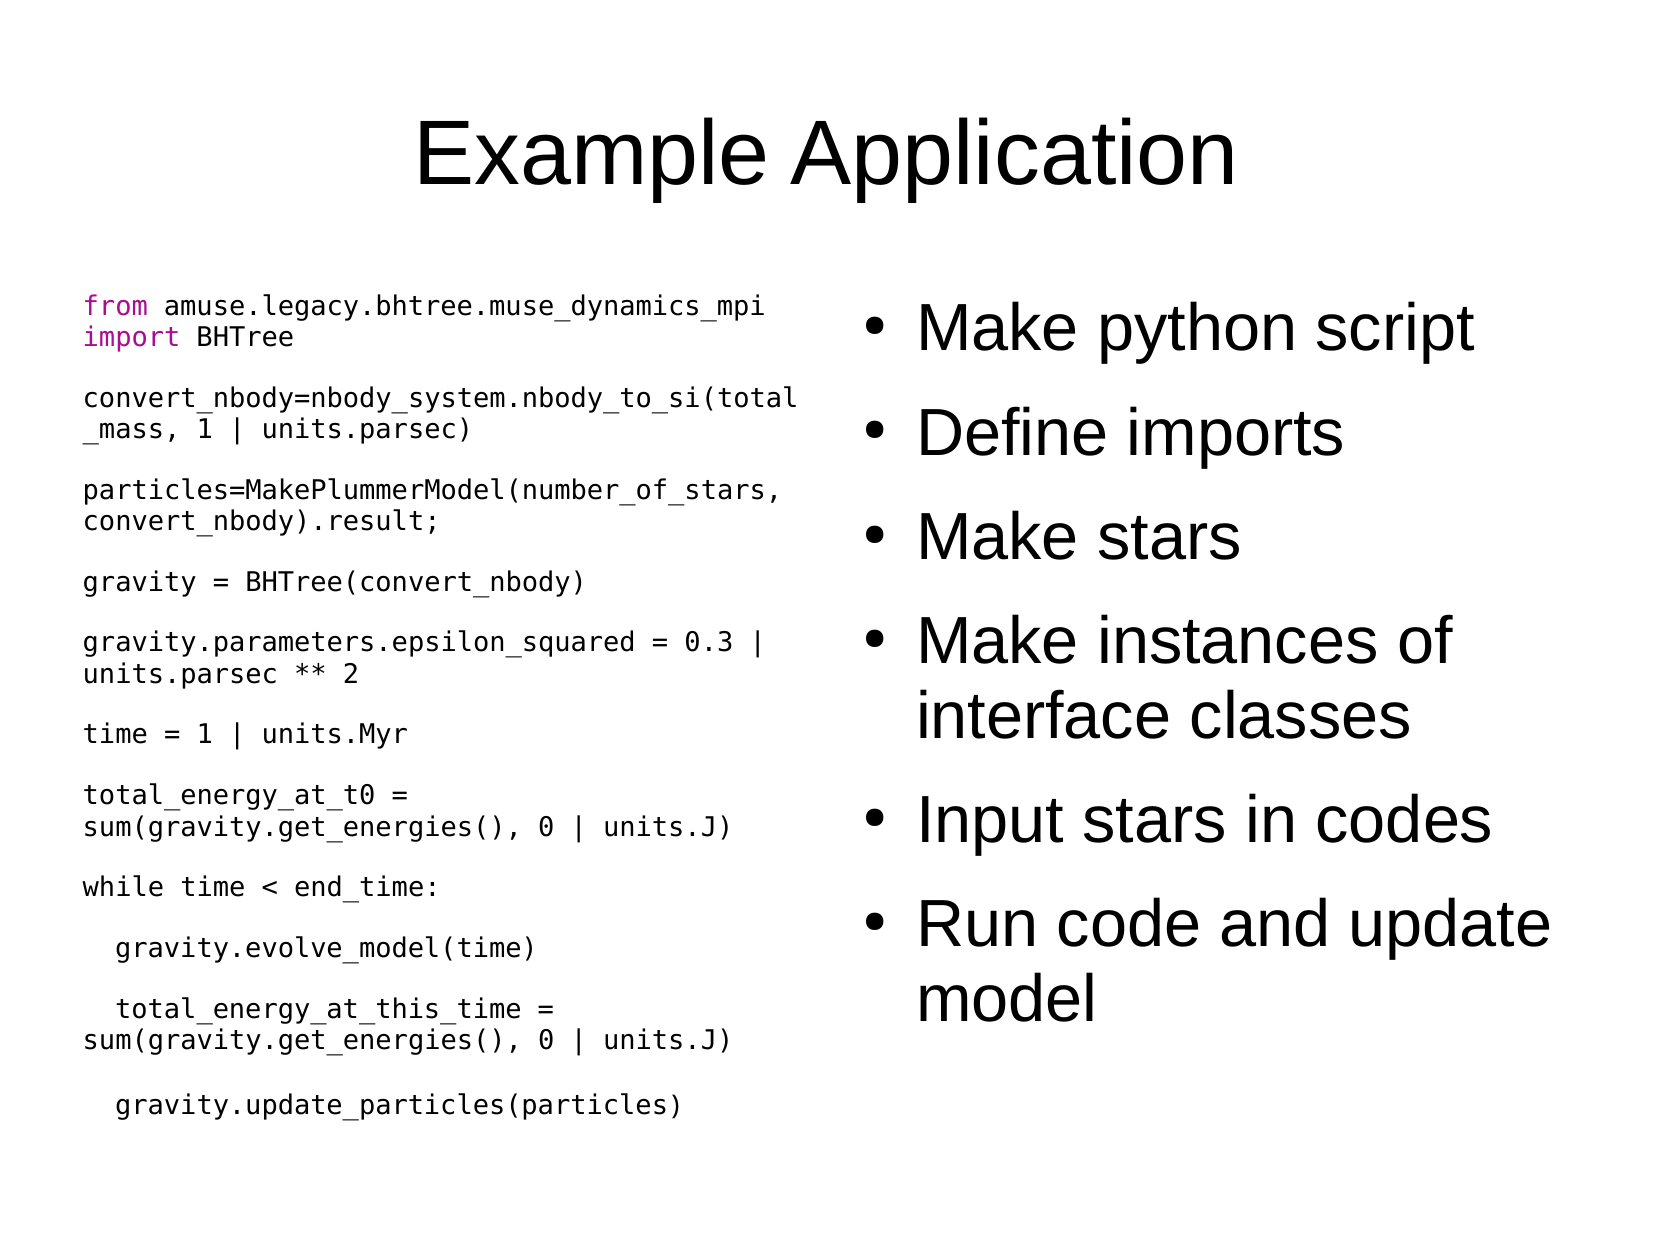

# Example Application
from amuse.legacy.bhtree.muse_dynamics_mpi import BHTree
convert_nbody=nbody_system.nbody_to_si(total_mass, 1 | units.parsec)
particles=MakePlummerModel(number_of_stars, convert_nbody).result;
gravity = BHTree(convert_nbody)
gravity.parameters.epsilon_squared = 0.3 | units.parsec ** 2
time = 1 | units.Myr
total_energy_at_t0 = sum(gravity.get_energies(), 0 | units.J)
while time < end_time:
 gravity.evolve_model(time)
 total_energy_at_this_time = sum(gravity.get_energies(), 0 | units.J)
 gravity.update_particles(particles)
Make python script
Define imports
Make stars
Make instances of interface classes
Input stars in codes
Run code and update model